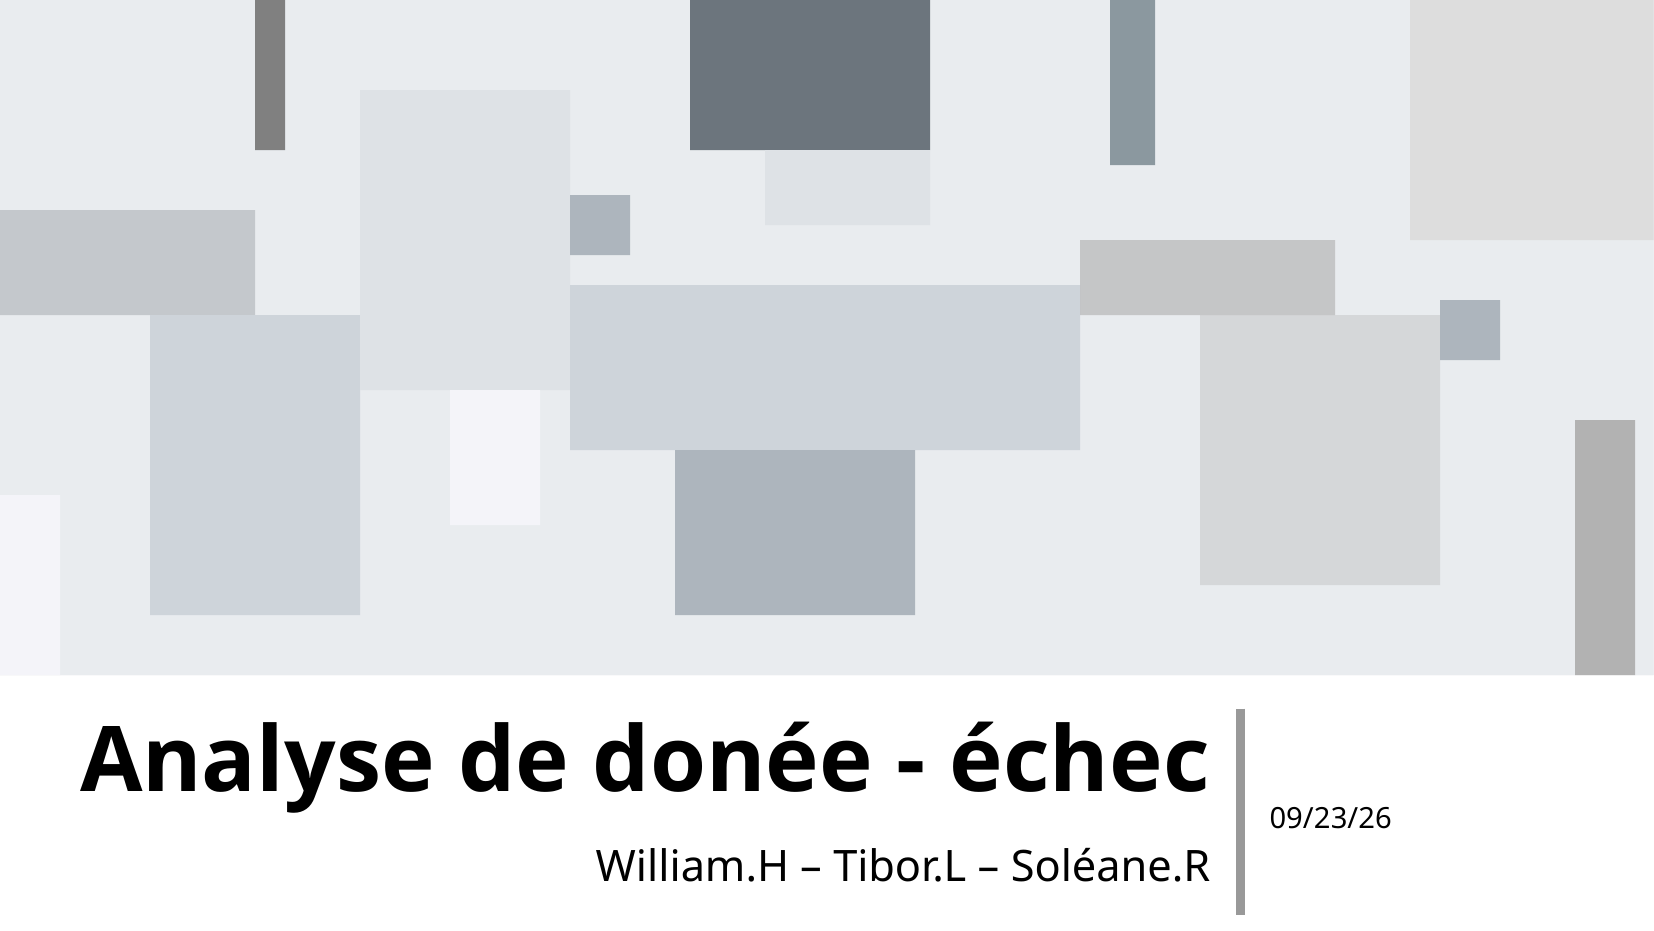

# Analyse de donée - échec
William.H – Tibor.L – Soléane.R